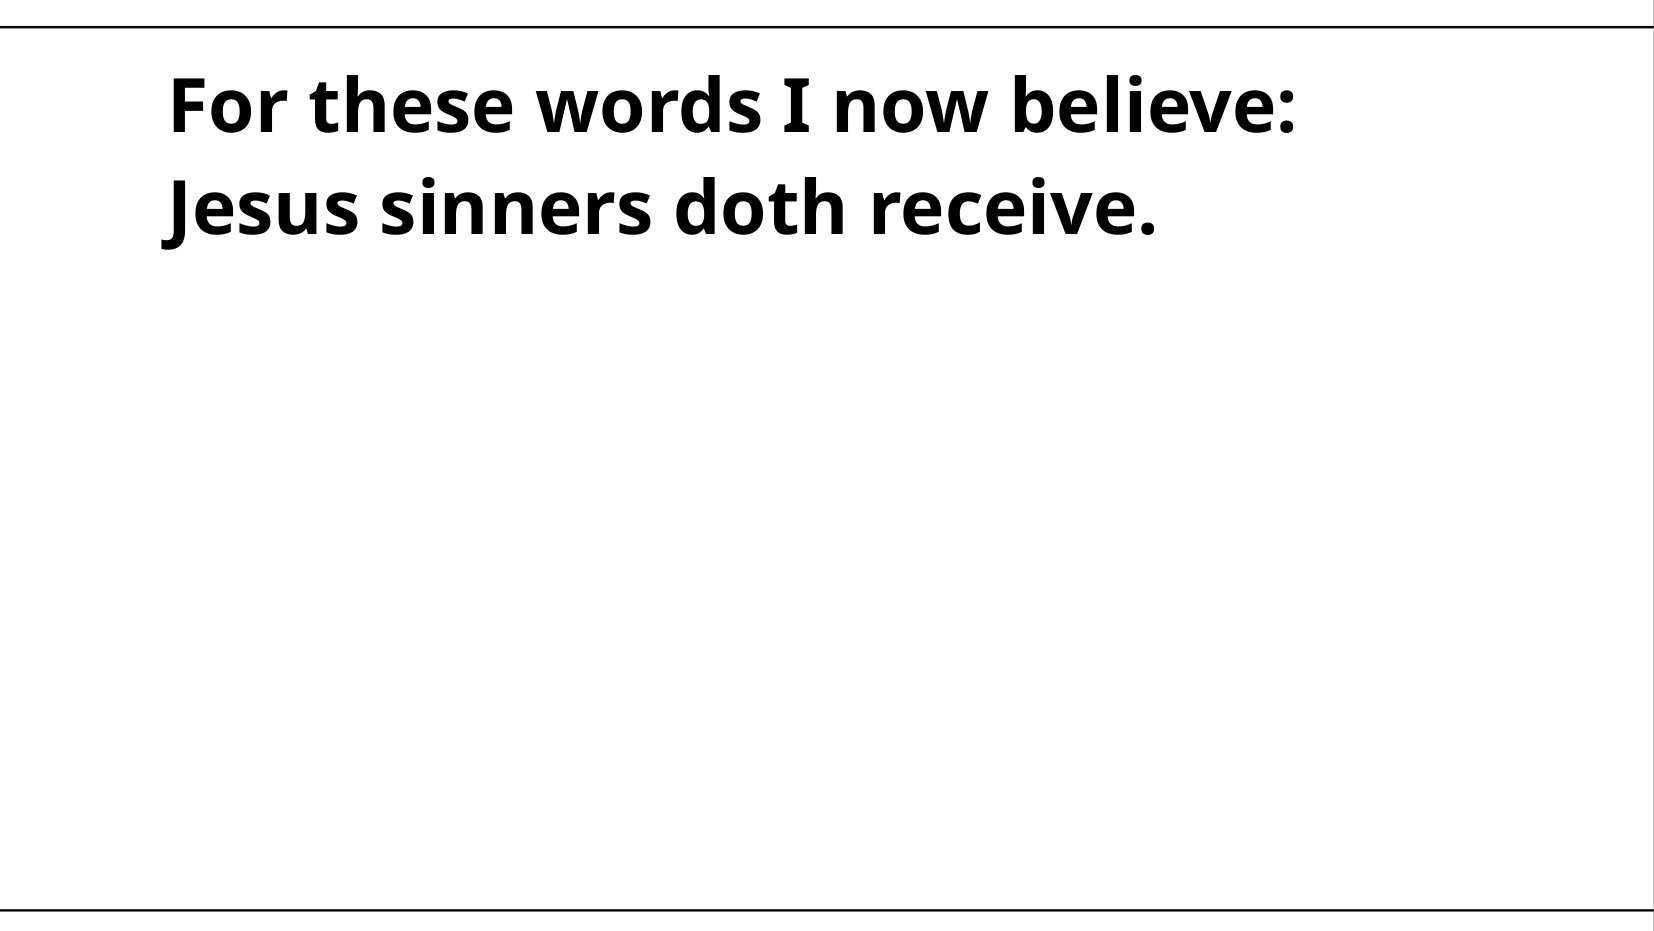

For these words I now believe:
 Jesus sinners doth receive.